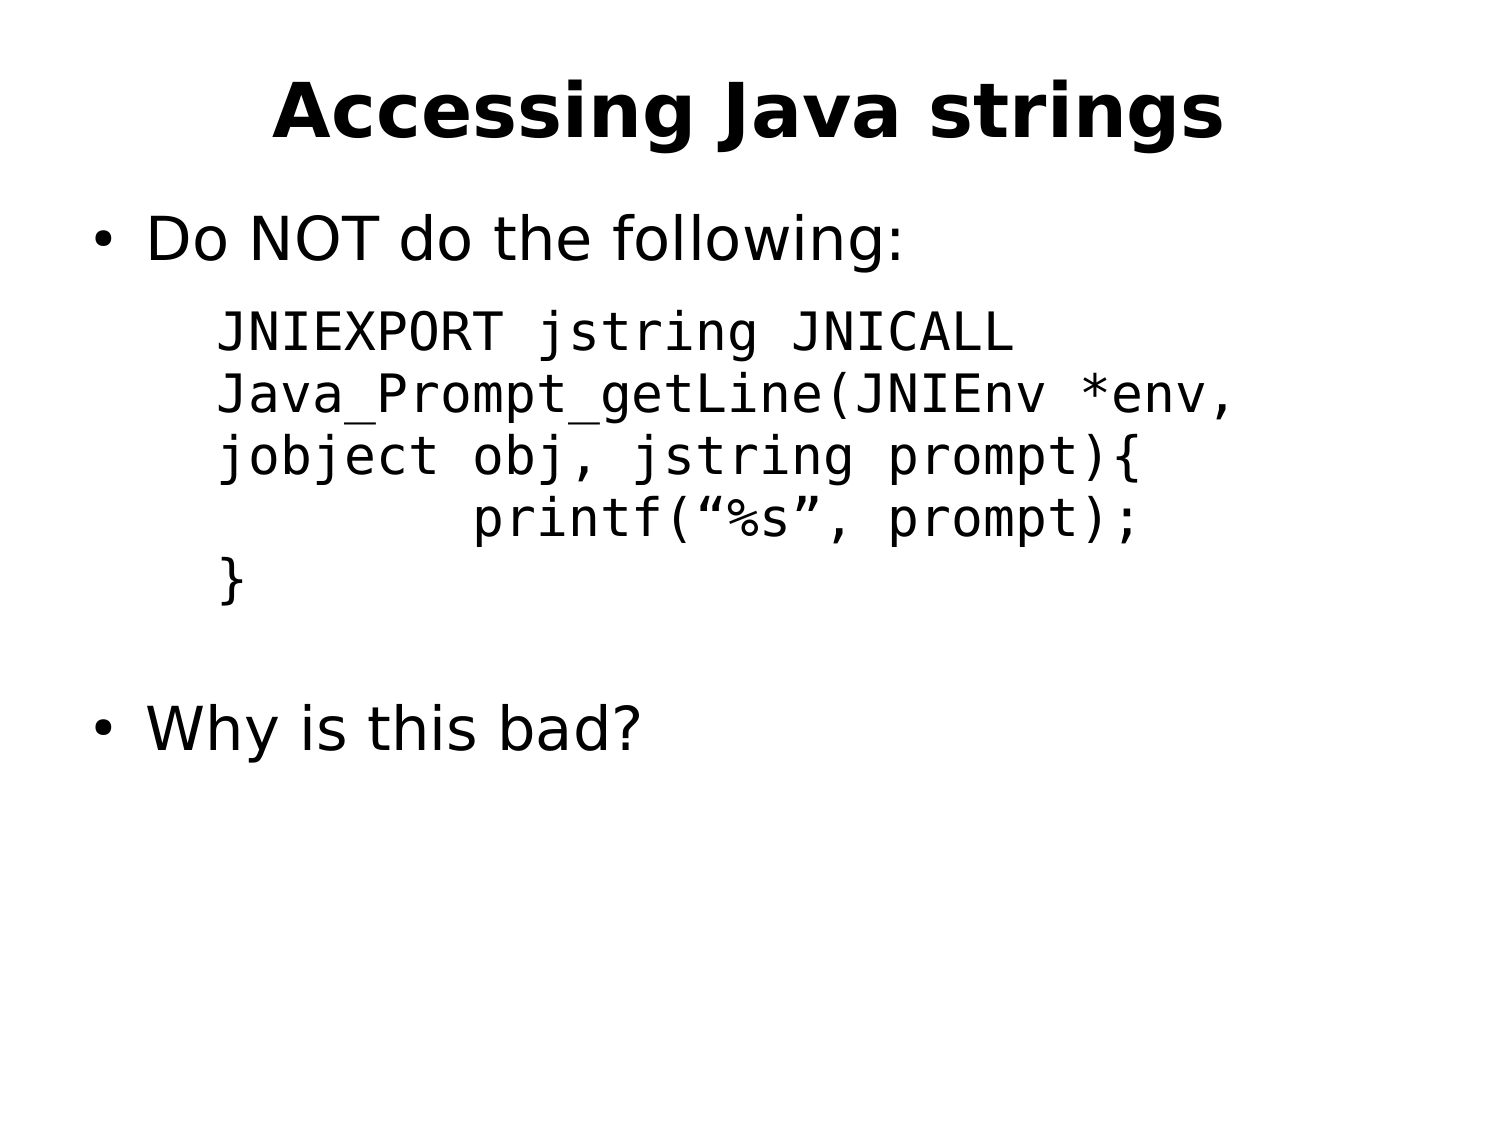

# Accessing Java strings
Do NOT do the following:
JNIEXPORT jstring JNICALL Java_Prompt_getLine(JNIEnv *env, jobject obj, jstring prompt){
 printf(“%s”, prompt);
}
Why is this bad?